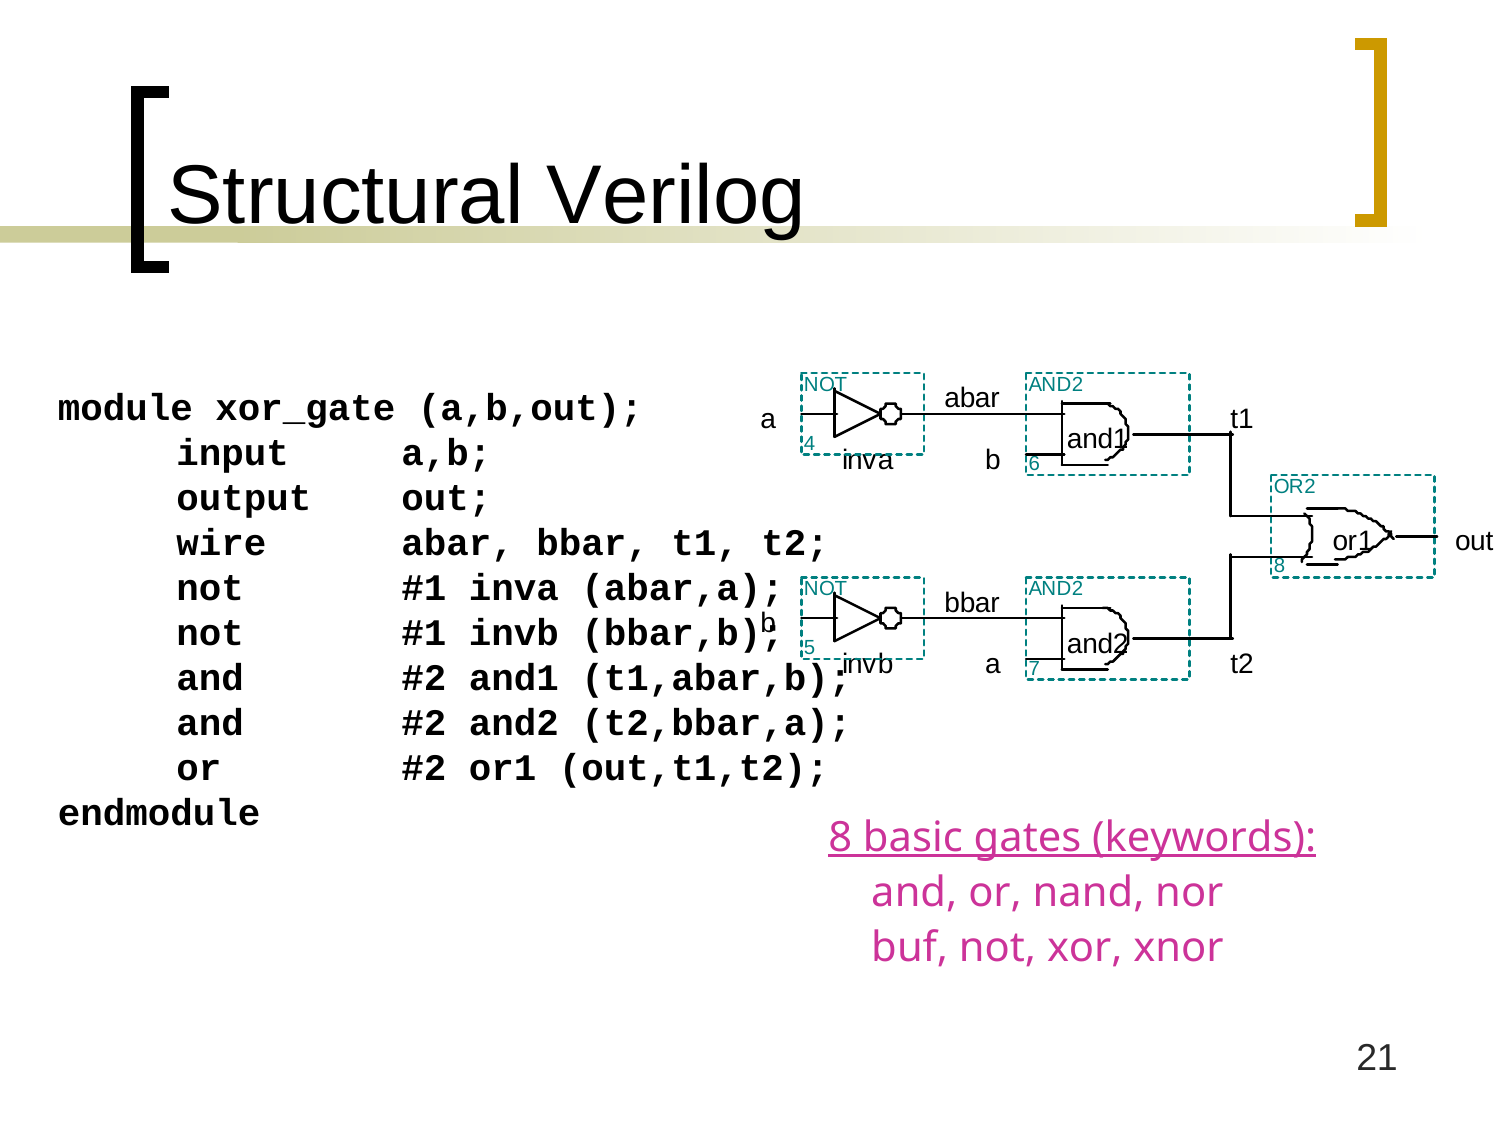

# Structural Verilog
module xor_gate (a,b,out);
 input a,b;
 output out;
 wire abar, bbar, t1, t2;
 not #1 inva (abar,a);
 not #1 invb (bbar,b);
 and #2 and1 (t1,abar,b);
 and #2 and2 (t2,bbar,a);
 or #2 or1 (out,t1,t2);
endmodule
8 basic gates (keywords):
 and, or, nand, nor
 buf, not, xor, xnor
21